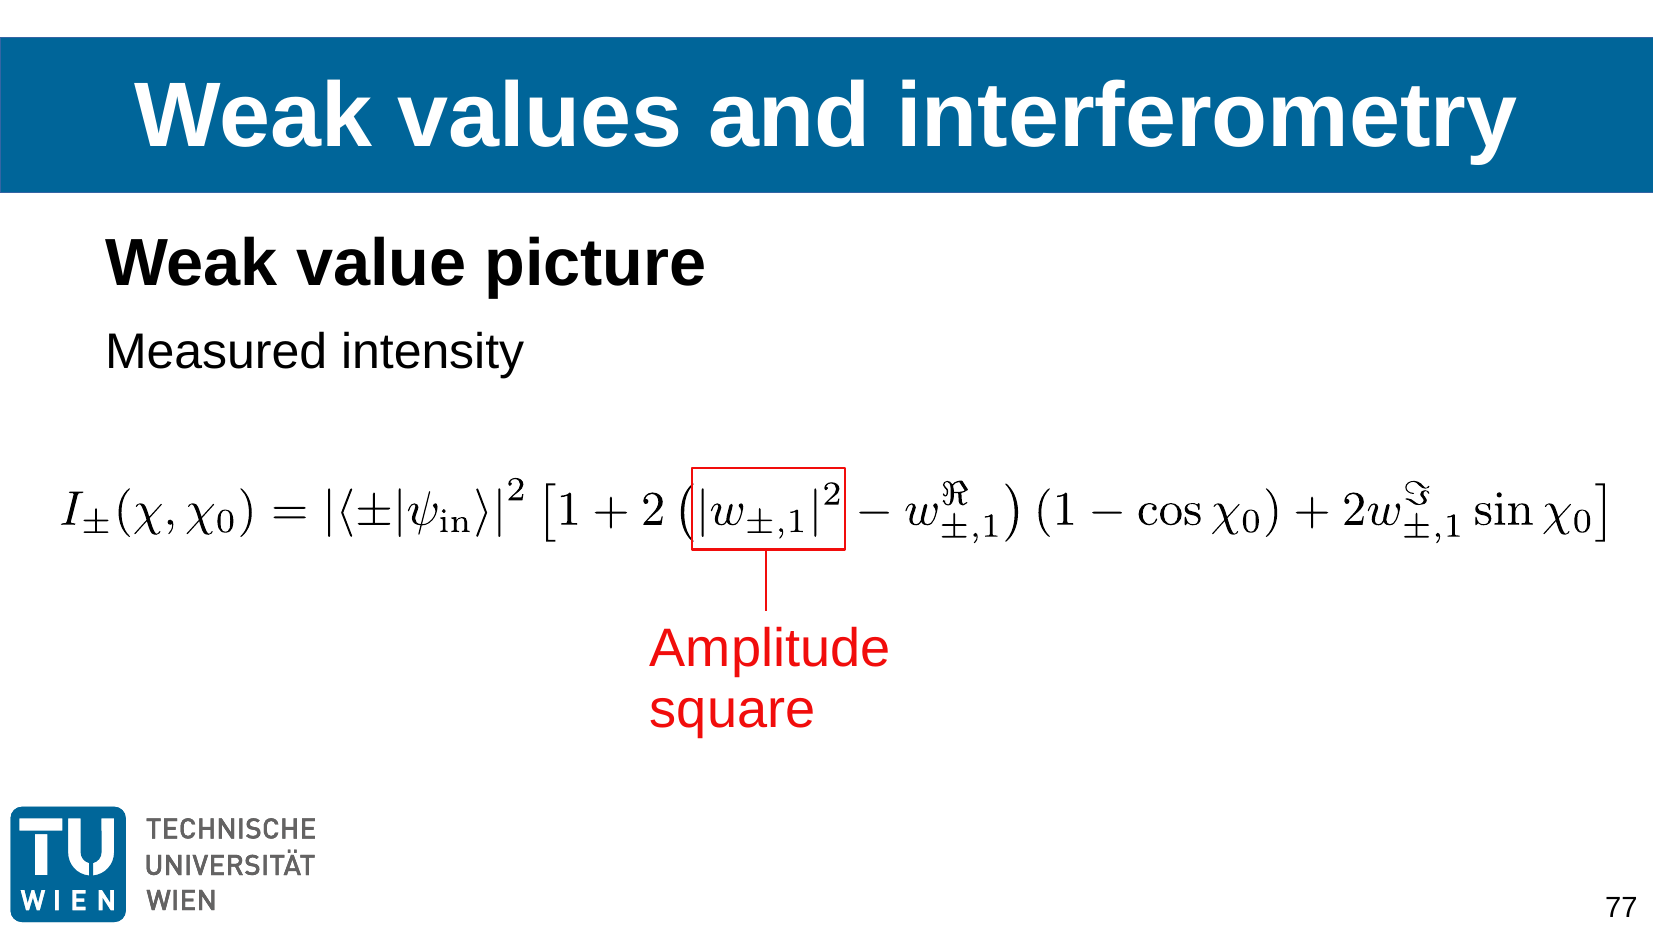

# Weak values and interferometry
Weak value picture
Measured intensity
Amplitude
square